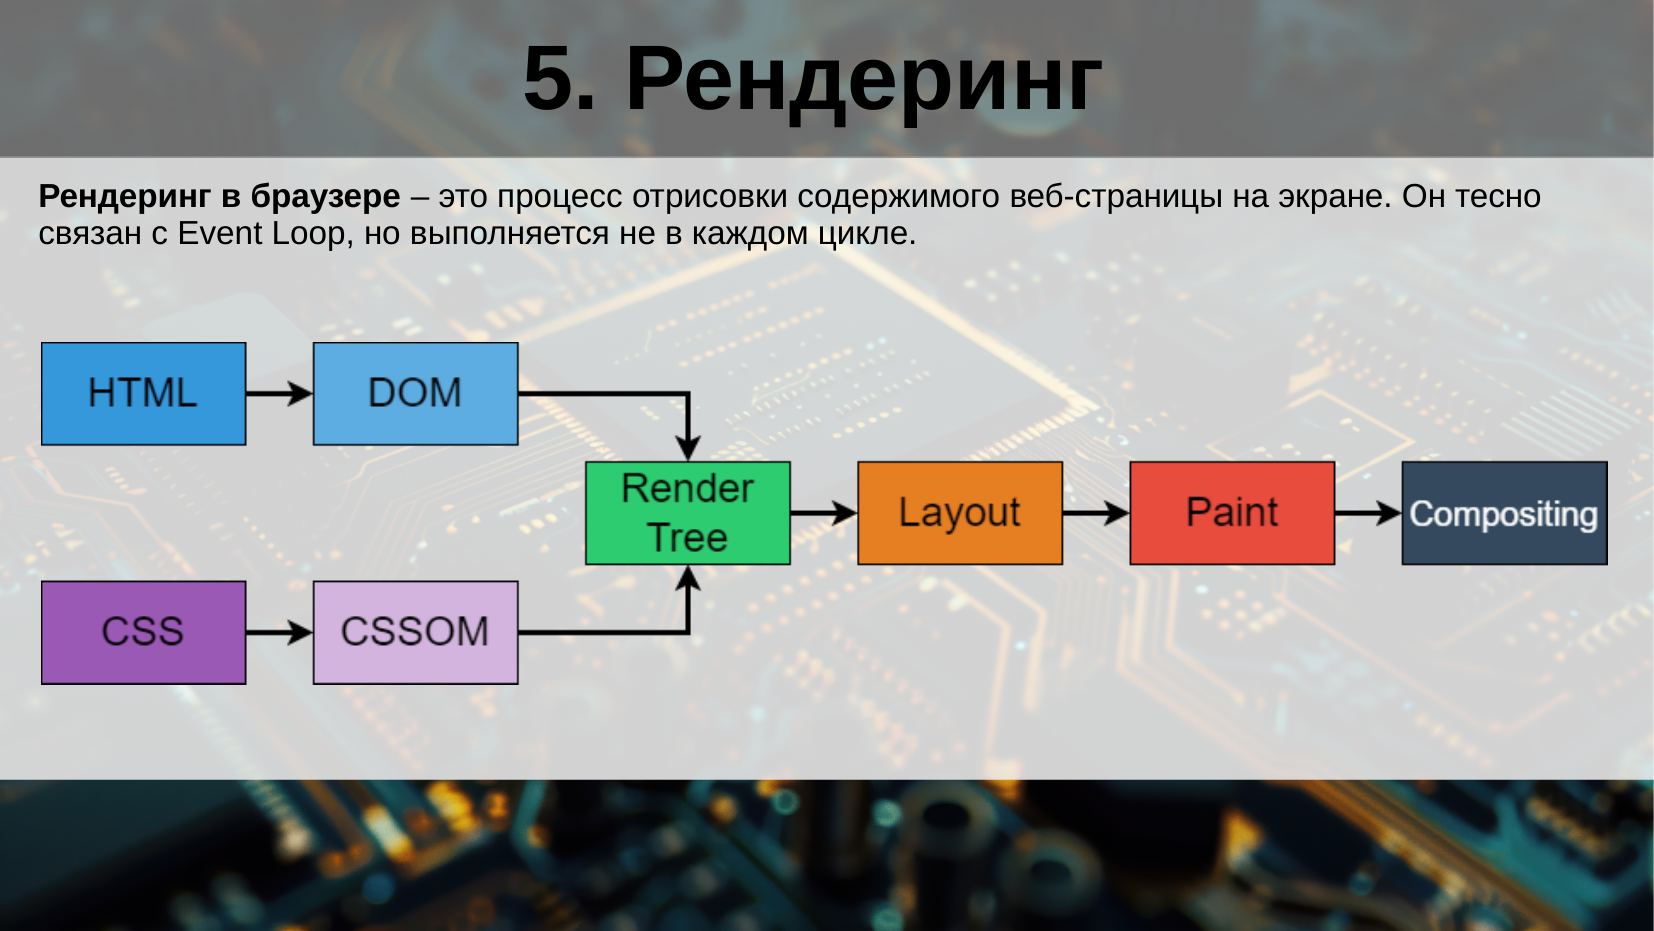

# 5. Рендеринг
Рендеринг в браузере – это процесс отрисовки содержимого веб-страницы на экране. Он тесно связан с Event Loop, но выполняется не в каждом цикле.